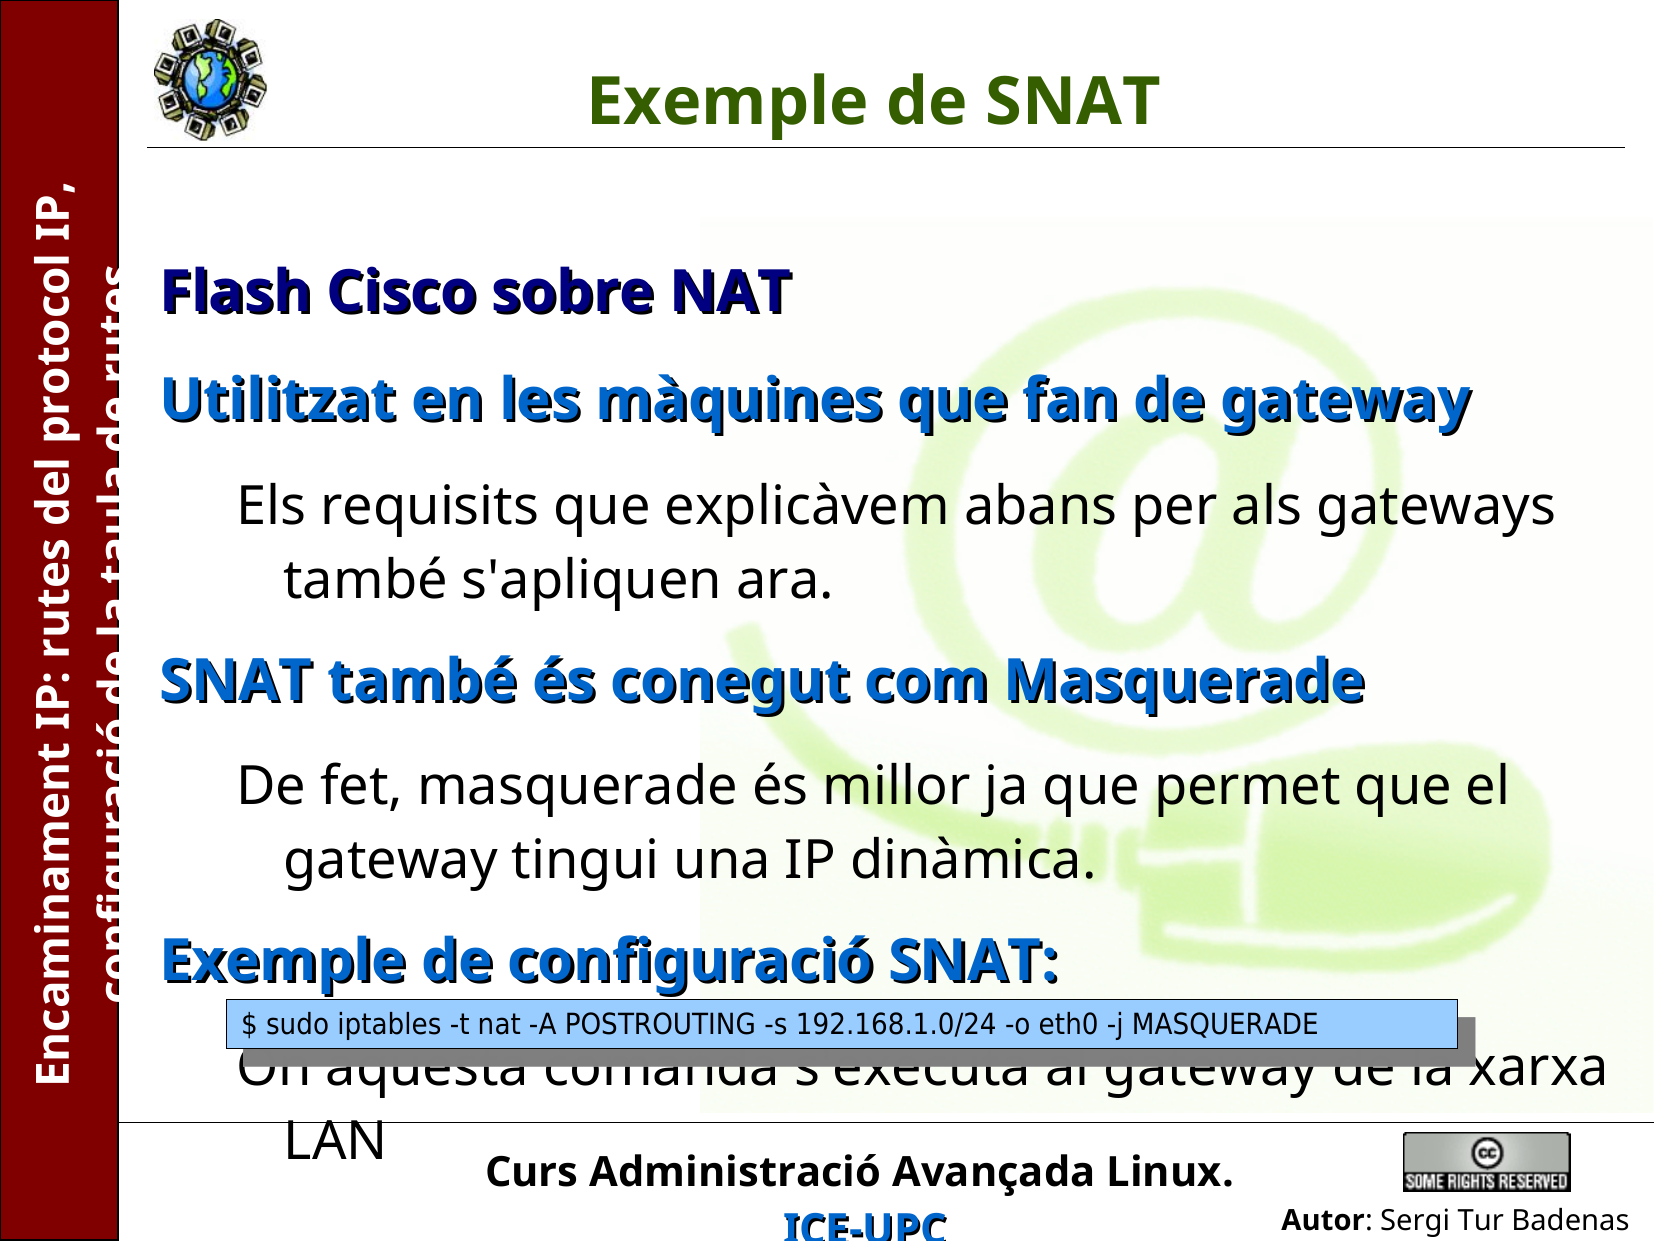

# Exemple de SNAT
Flash Cisco sobre NAT
Utilitzat en les màquines que fan de gateway
Els requisits que explicàvem abans per als gateways també s'apliquen ara.
SNAT també és conegut com Masquerade
De fet, masquerade és millor ja que permet que el gateway tingui una IP dinàmica.
Exemple de configuració SNAT:
On aquesta comanda s'executa al gateway de la xarxa LAN
$ sudo iptables -t nat -A POSTROUTING -s 192.168.1.0/24 -o eth0 -j MASQUERADE